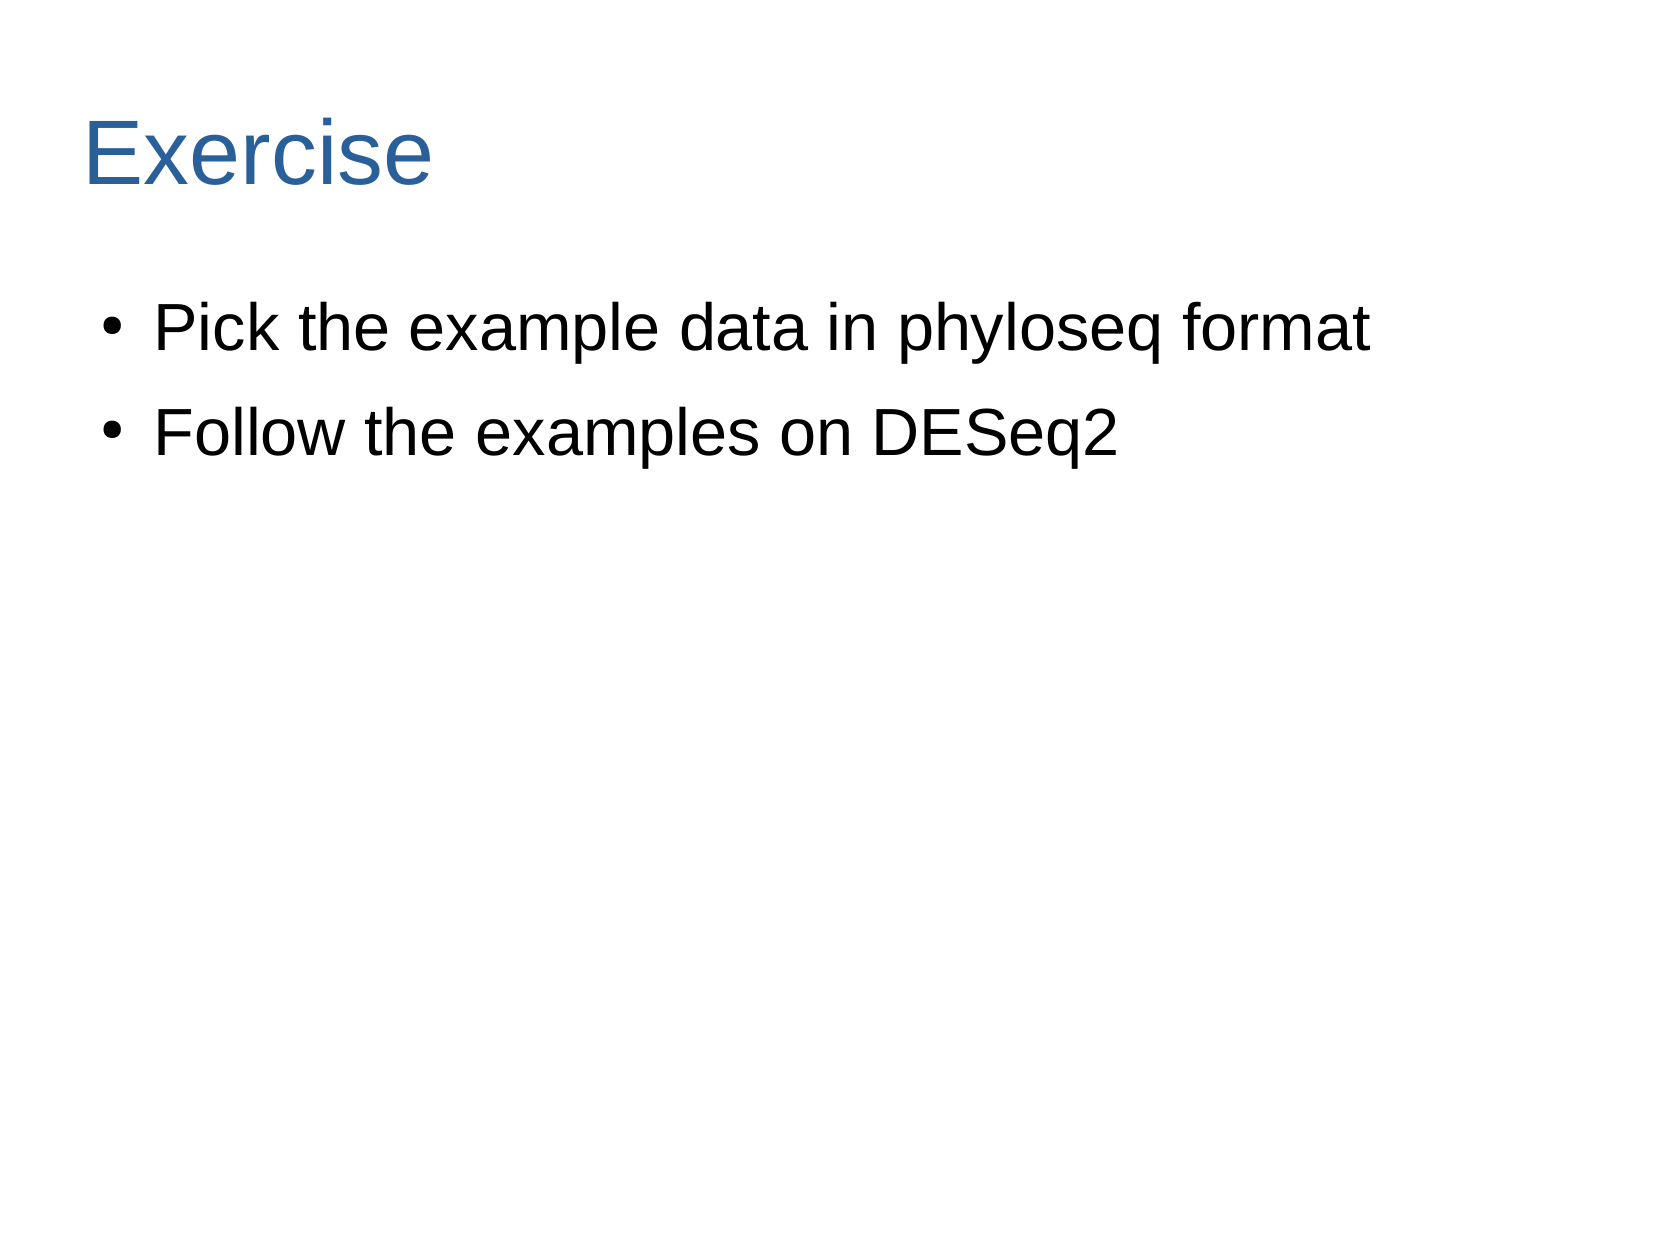

# Exercise
Pick the example data in phyloseq format
Follow the examples on DESeq2